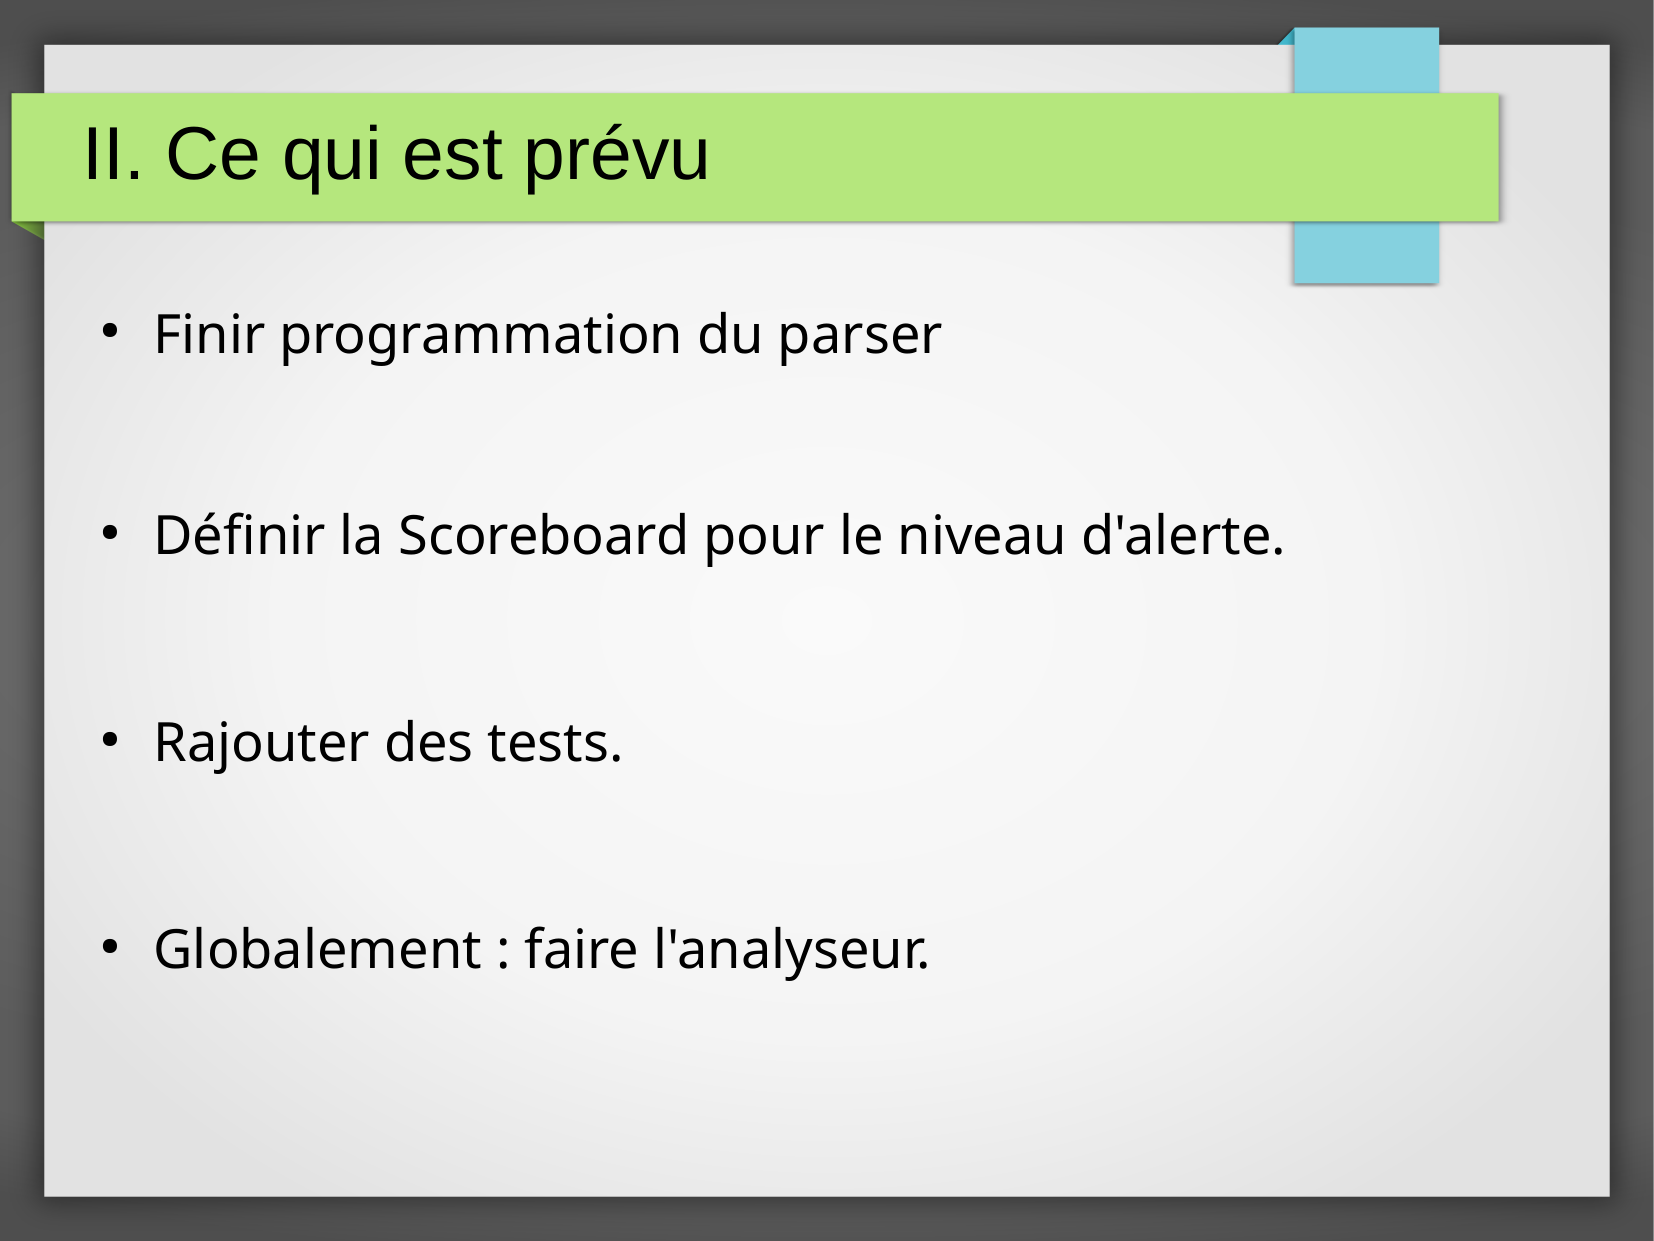

# II. Ce qui est prévu
Finir programmation du parser
Définir la Scoreboard pour le niveau d'alerte.
Rajouter des tests.
Globalement : faire l'analyseur.